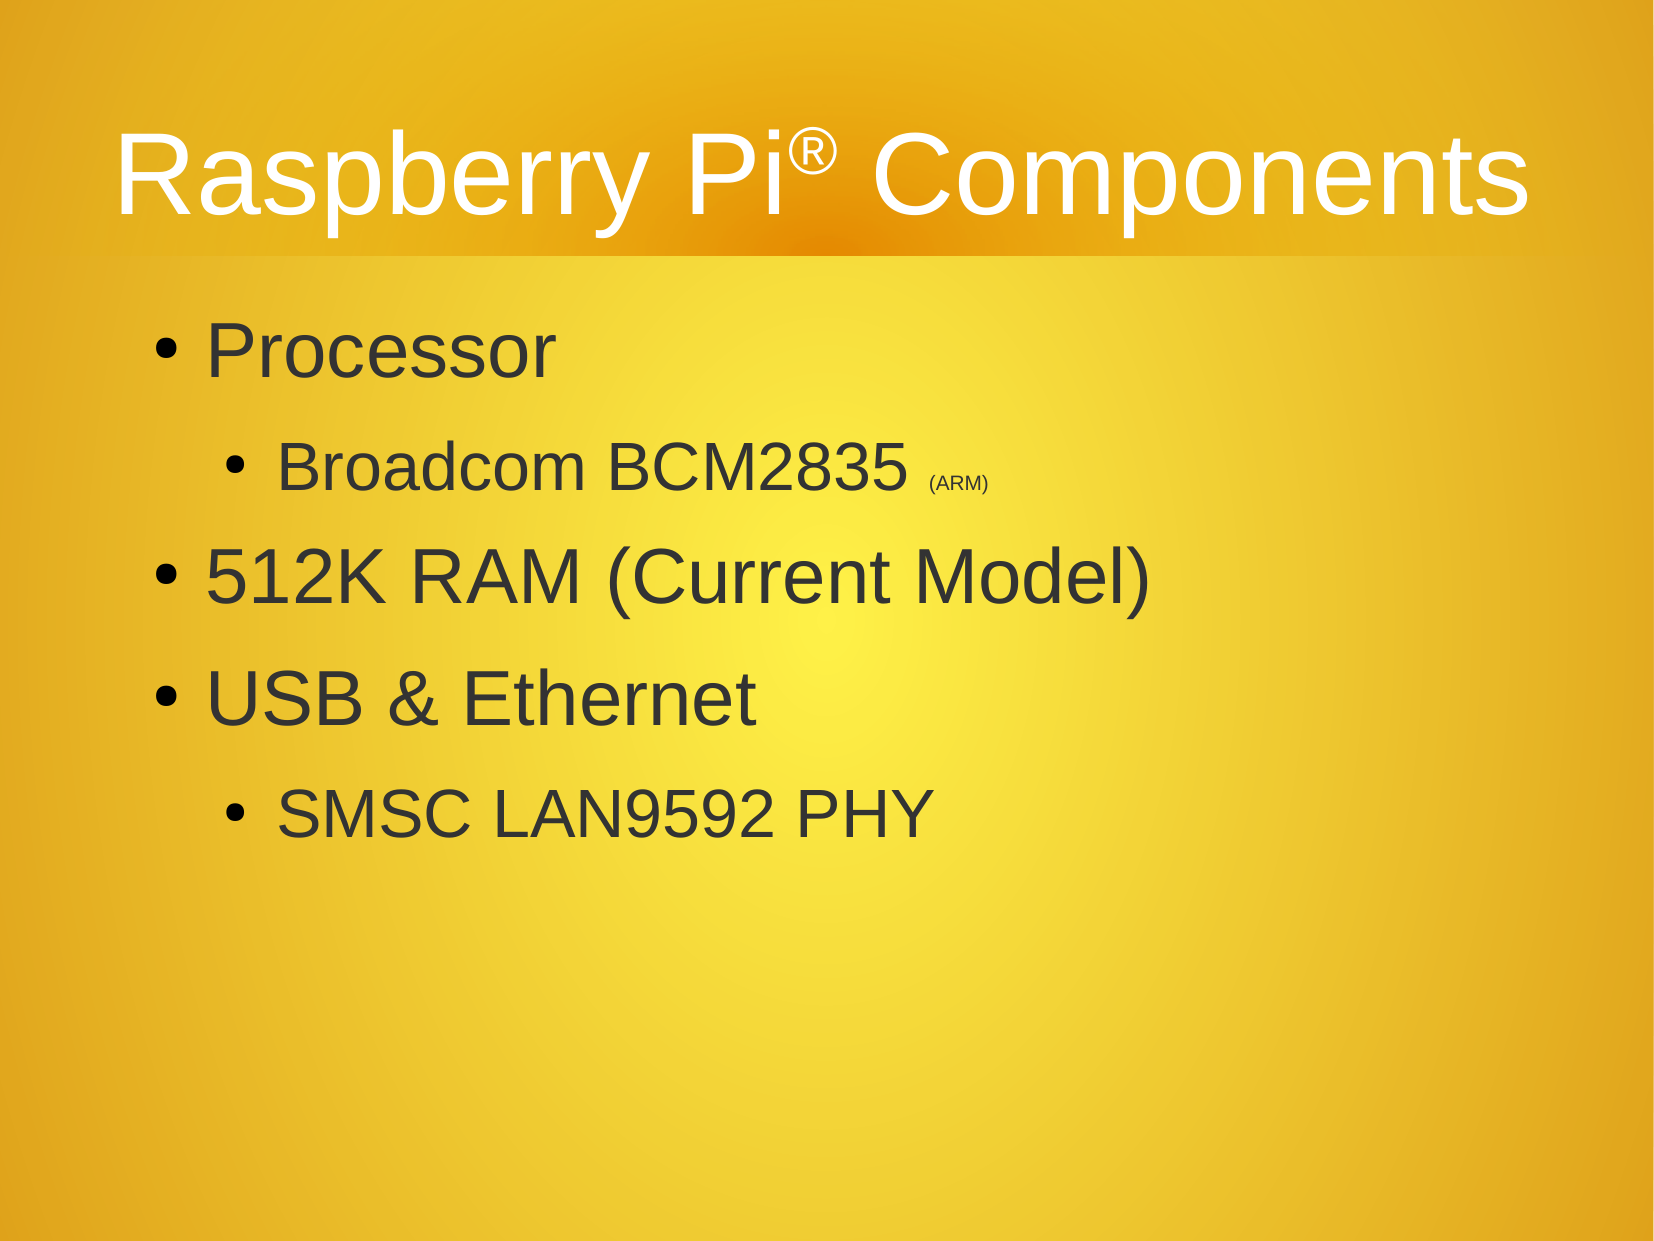

# Raspberry Pi® Components
Processor
Broadcom BCM2835 (ARM)
512K RAM (Current Model)
USB & Ethernet
SMSC LAN9592 PHY